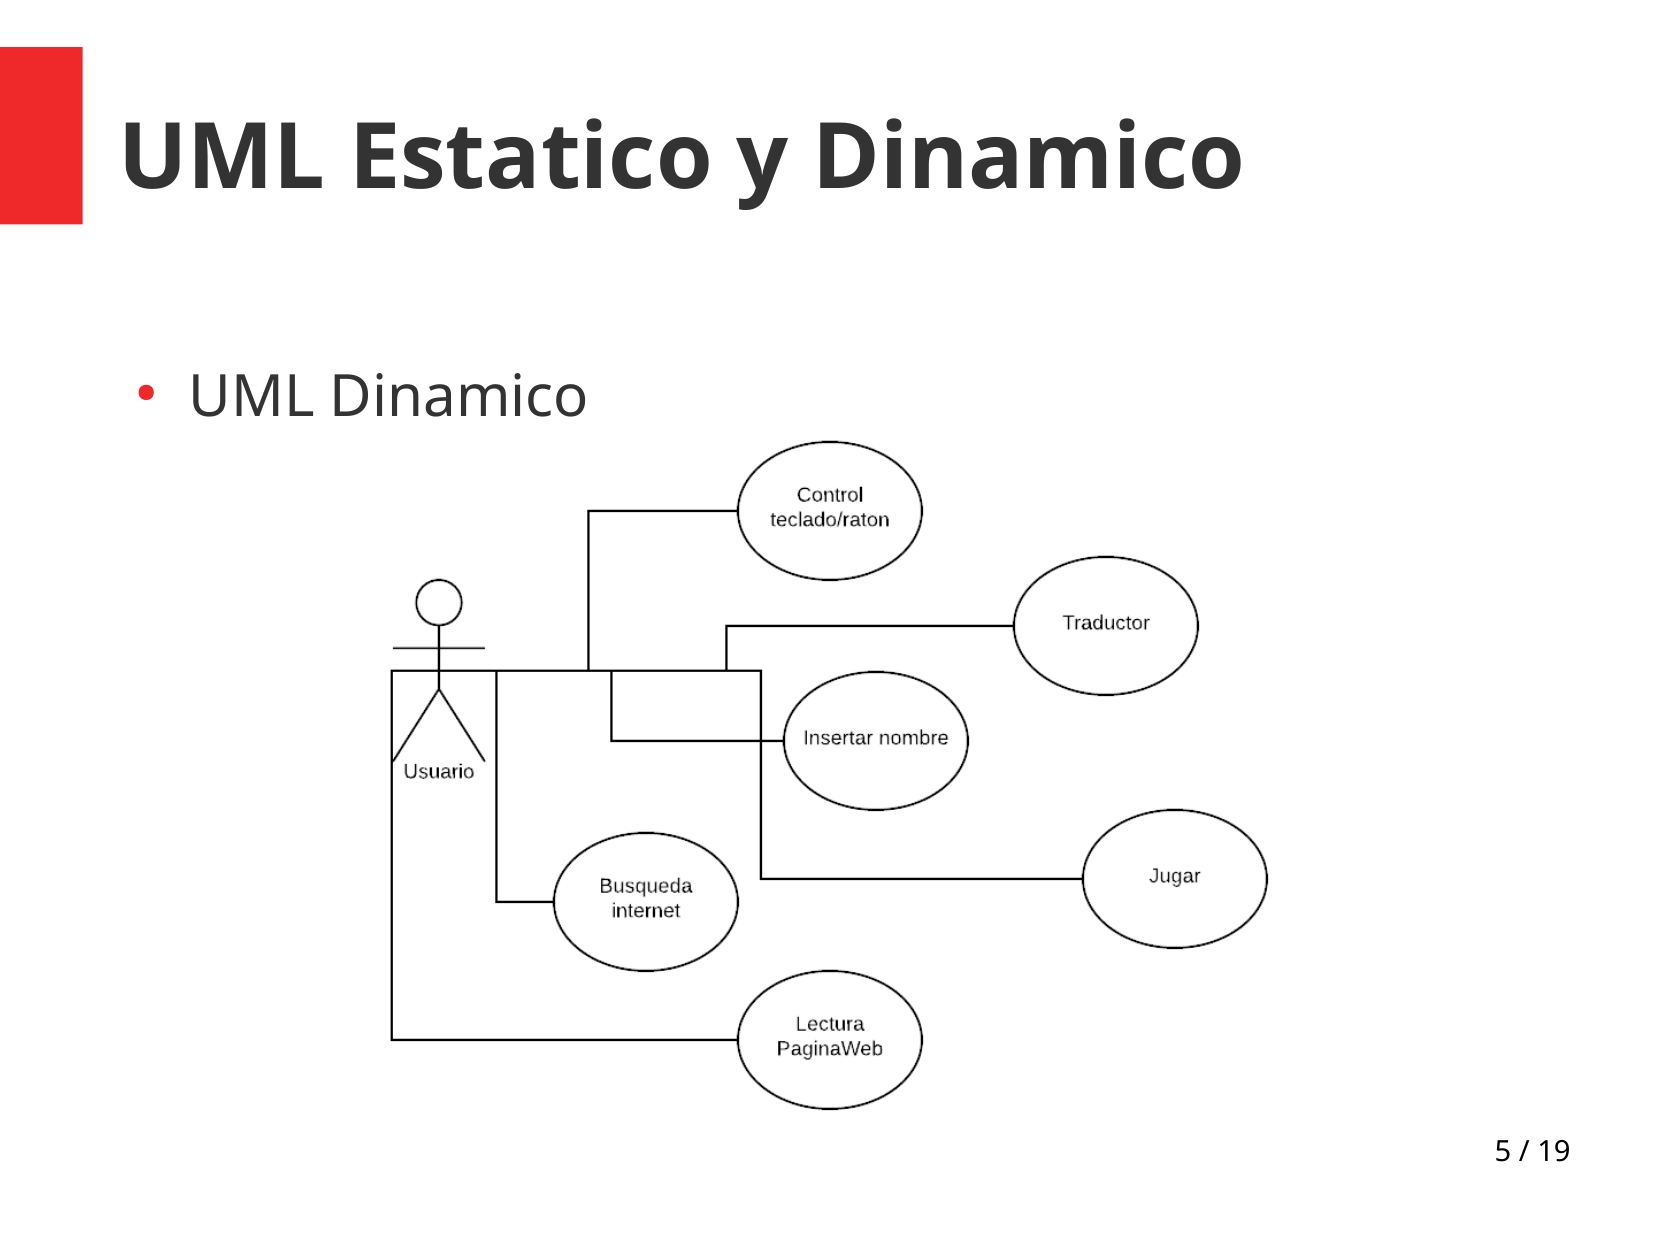

# UML Estatico y Dinamico
UML Dinamico
5